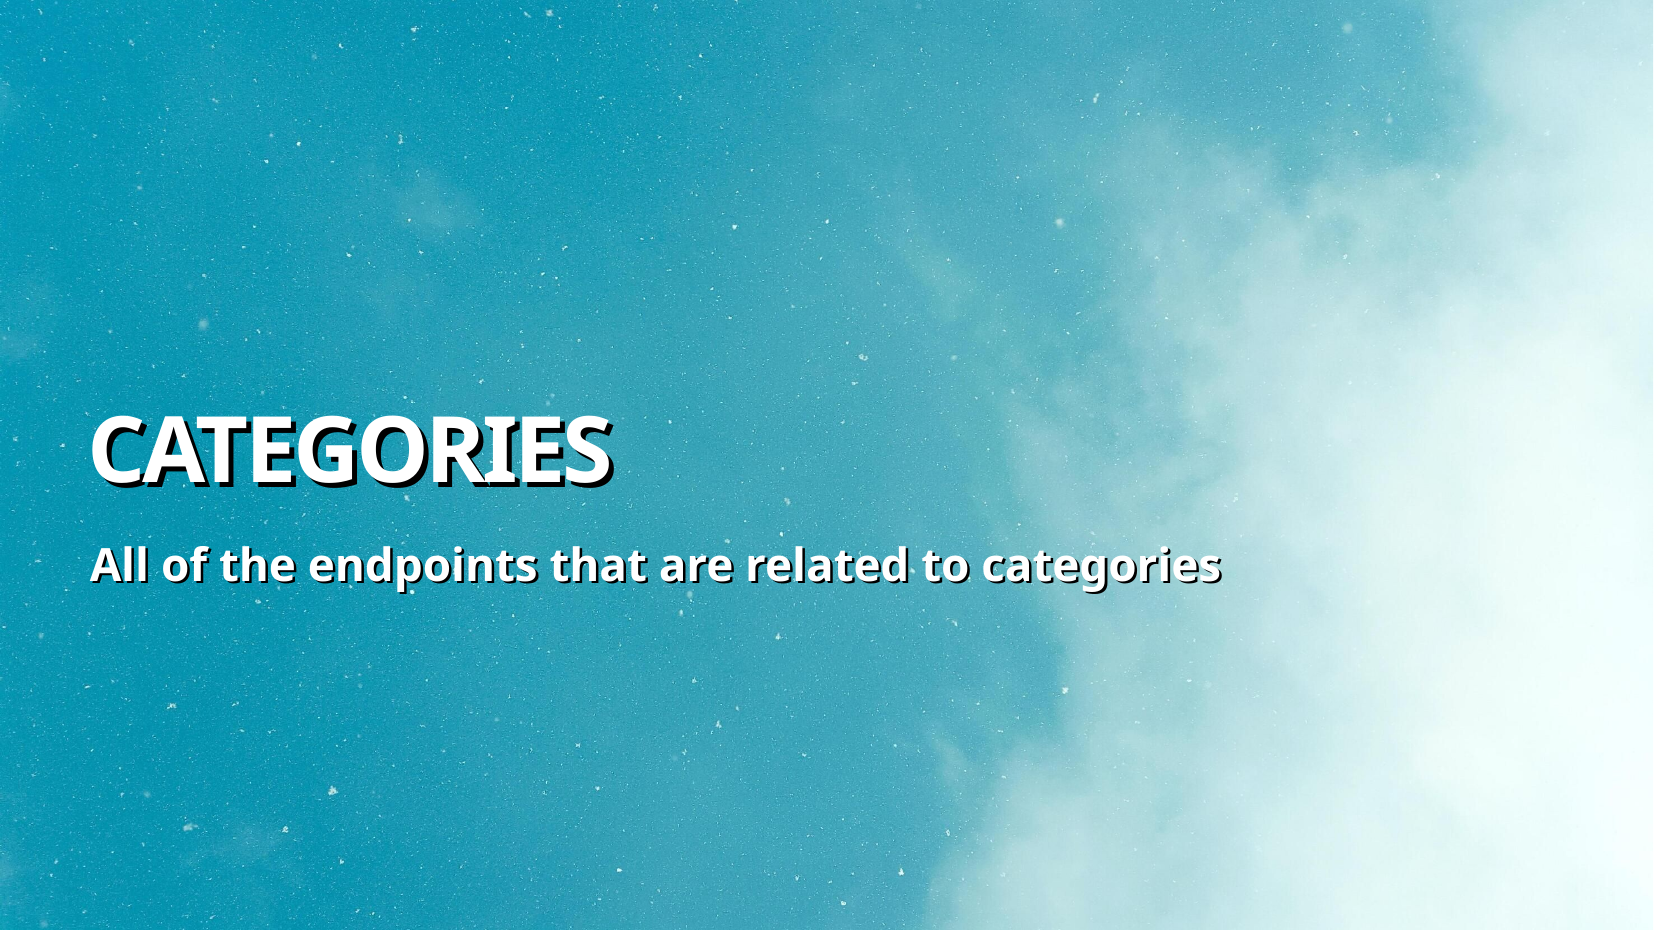

# CATEGORIES
All of the endpoints that are related to categories